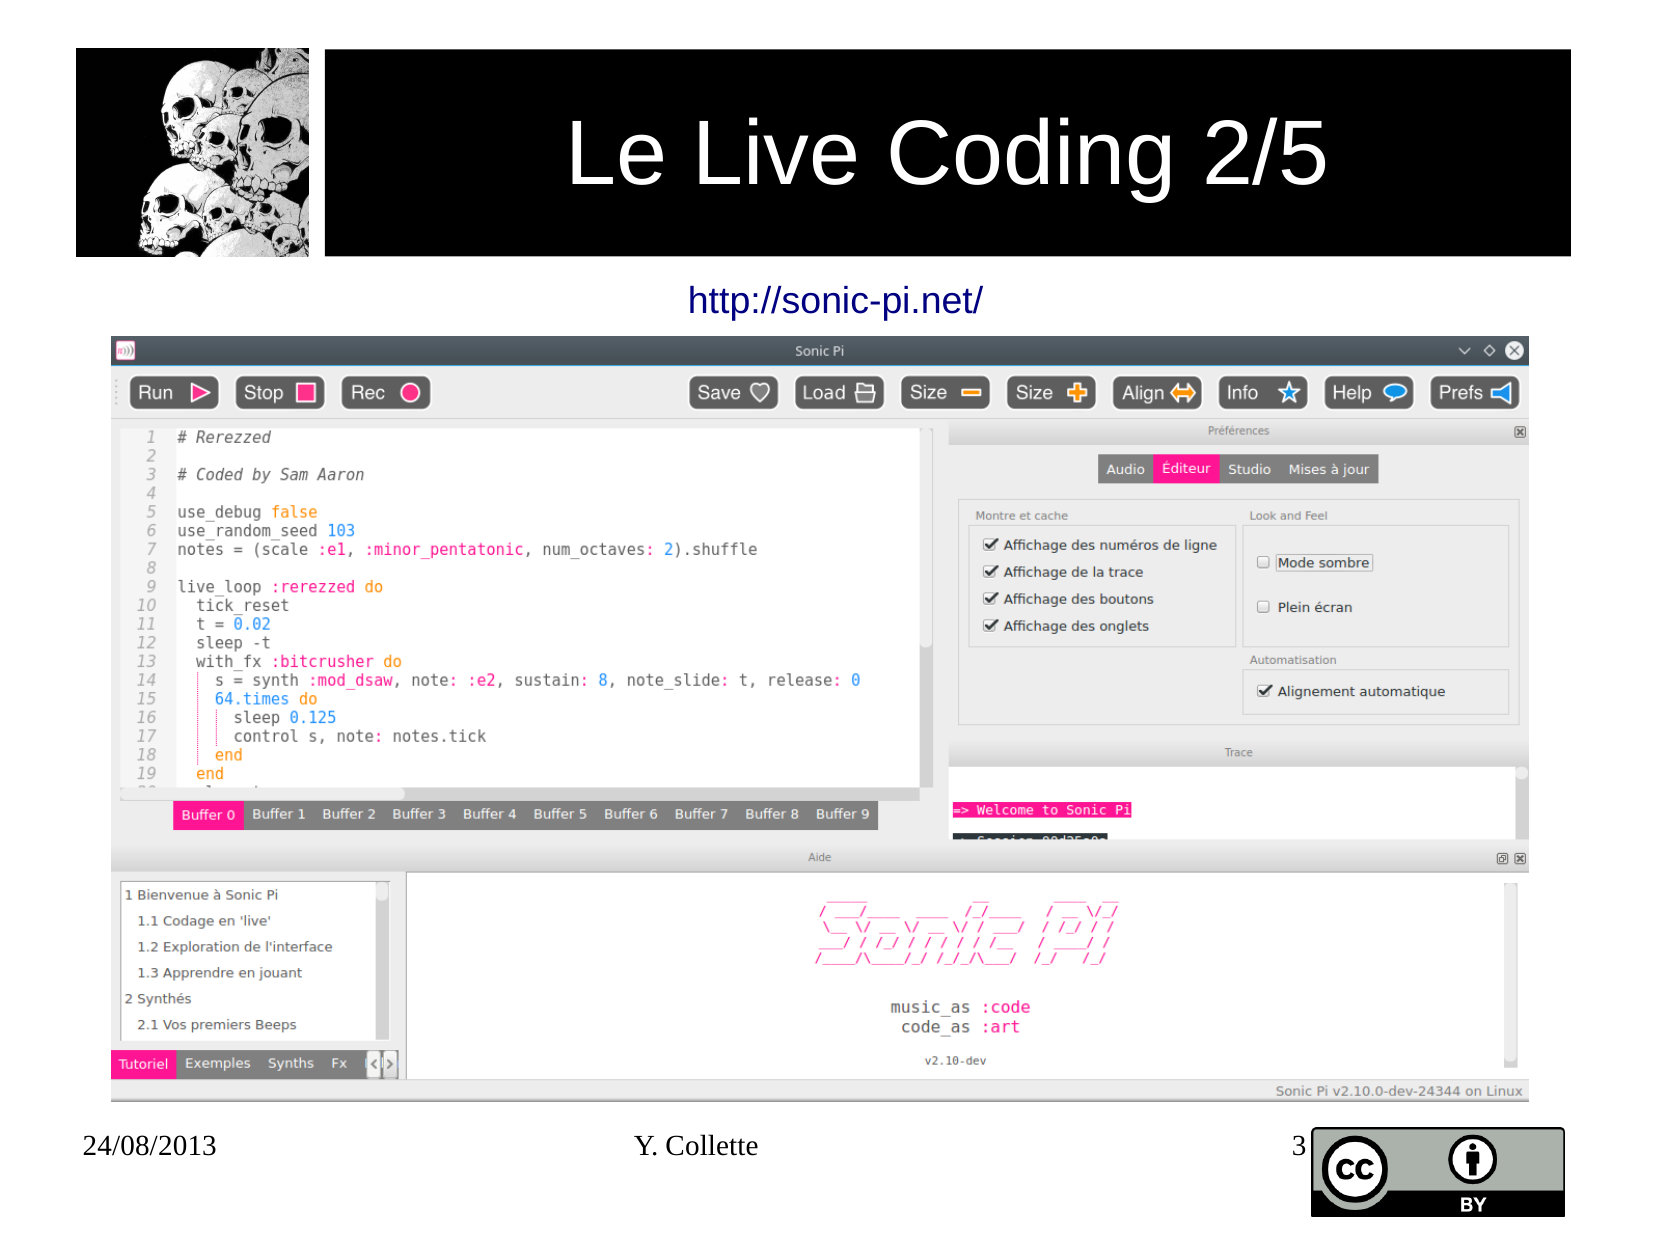

# Le Live Coding 2/5
http://sonic-pi.net/
Y. Collette
3